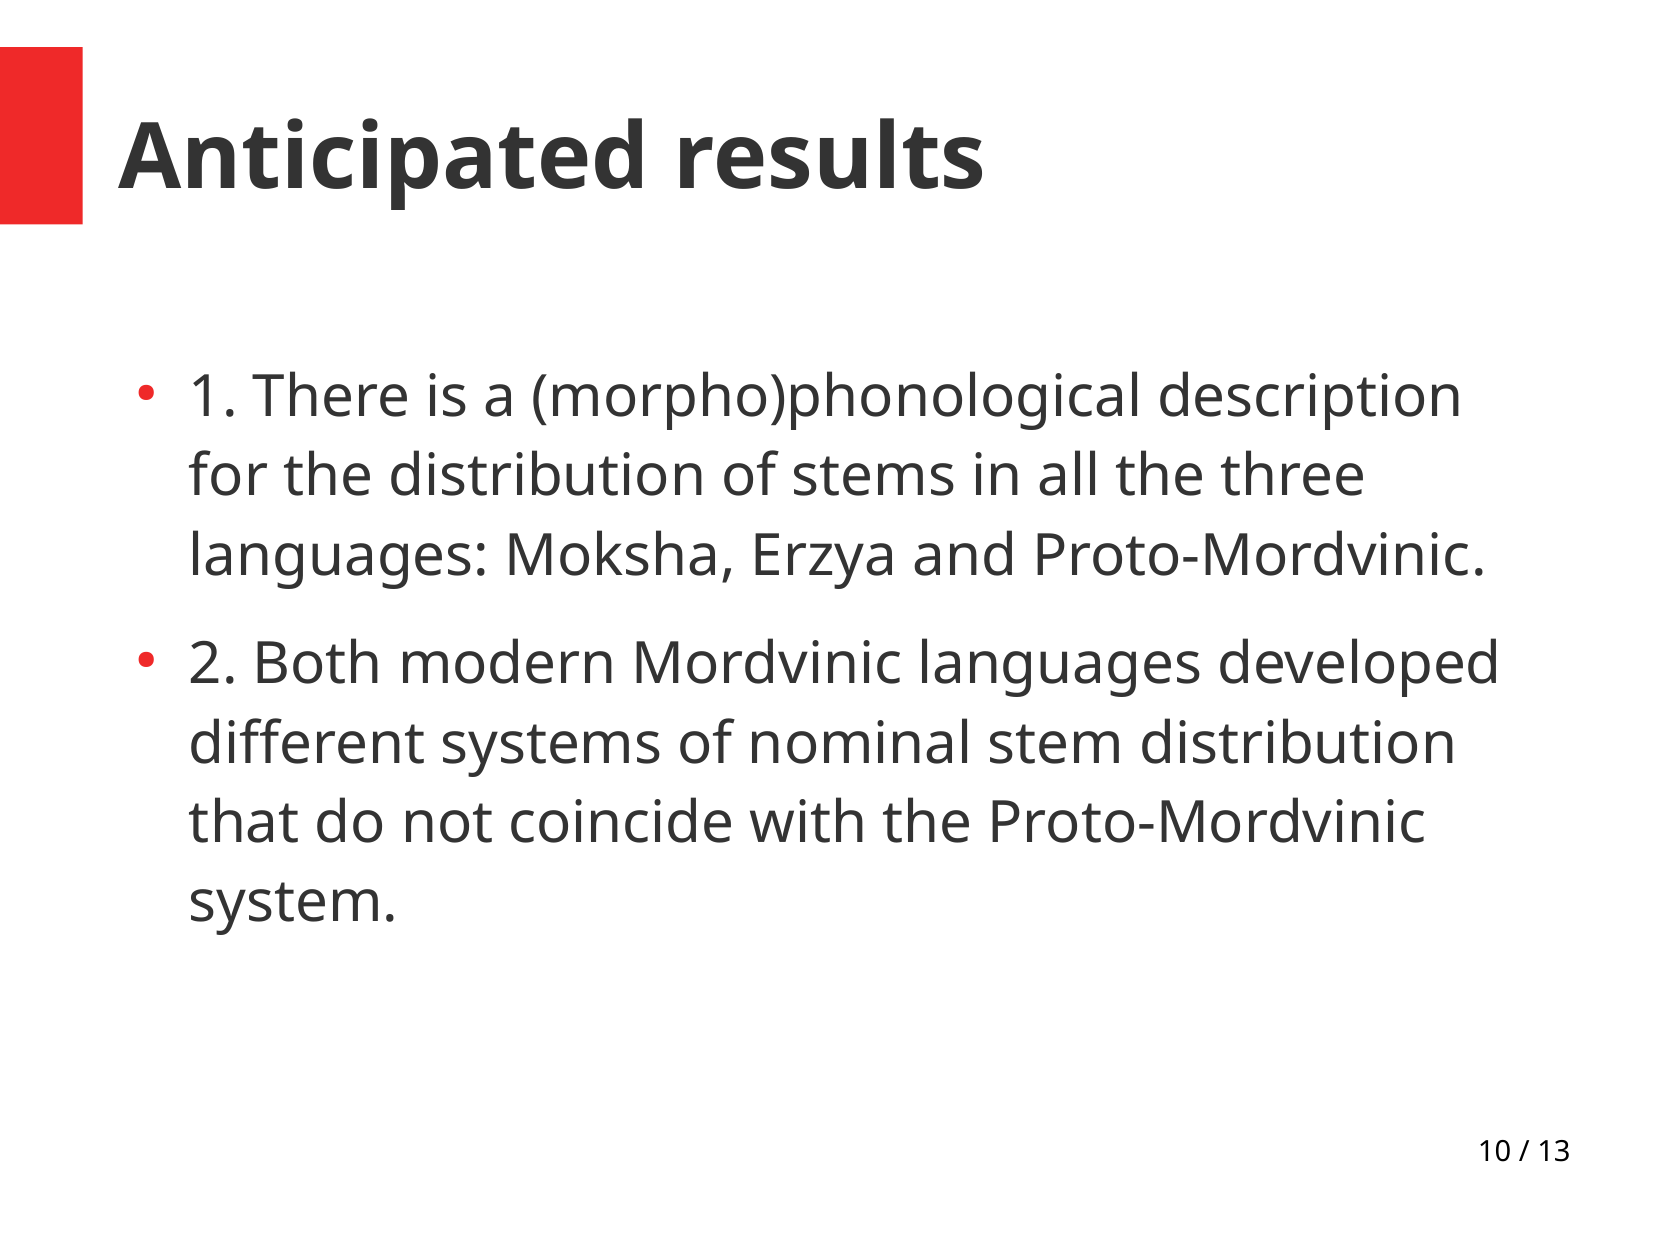

# Anticipated results
1. There is a (morpho)phonological description for the distribution of stems in all the three languages: Moksha, Erzya and Proto-Mordvinic.
2. Both modern Mordvinic languages developed different systems of nominal stem distribution that do not coincide with the Proto-Mordvinic system.
10